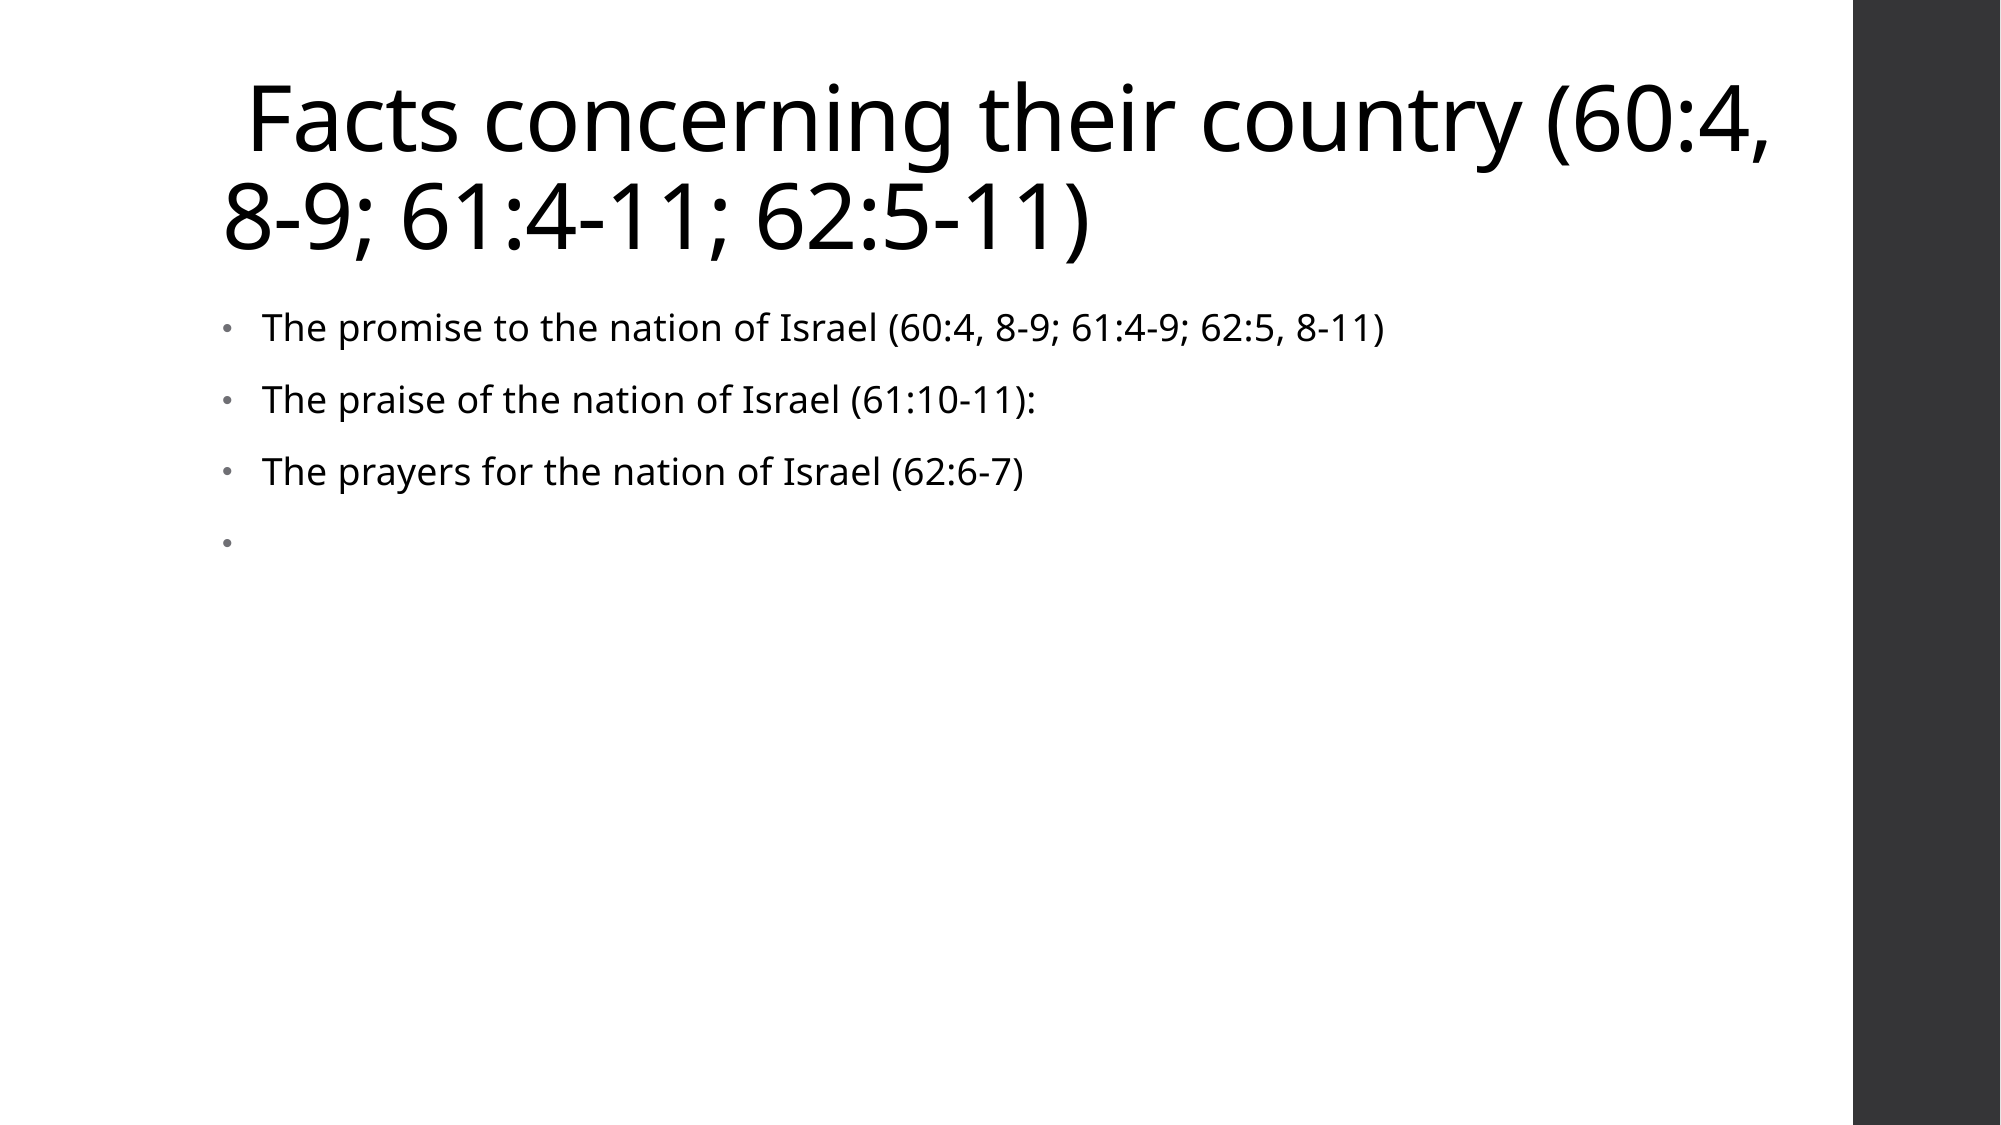

# Facts concerning their country (60:4, 8-9; 61:4-11; 62:5-11)
 The promise to the nation of Israel (60:4, 8-9; 61:4-9; 62:5, 8-11)
 The praise of the nation of Israel (61:10-11):
 The prayers for the nation of Israel (62:6-7)